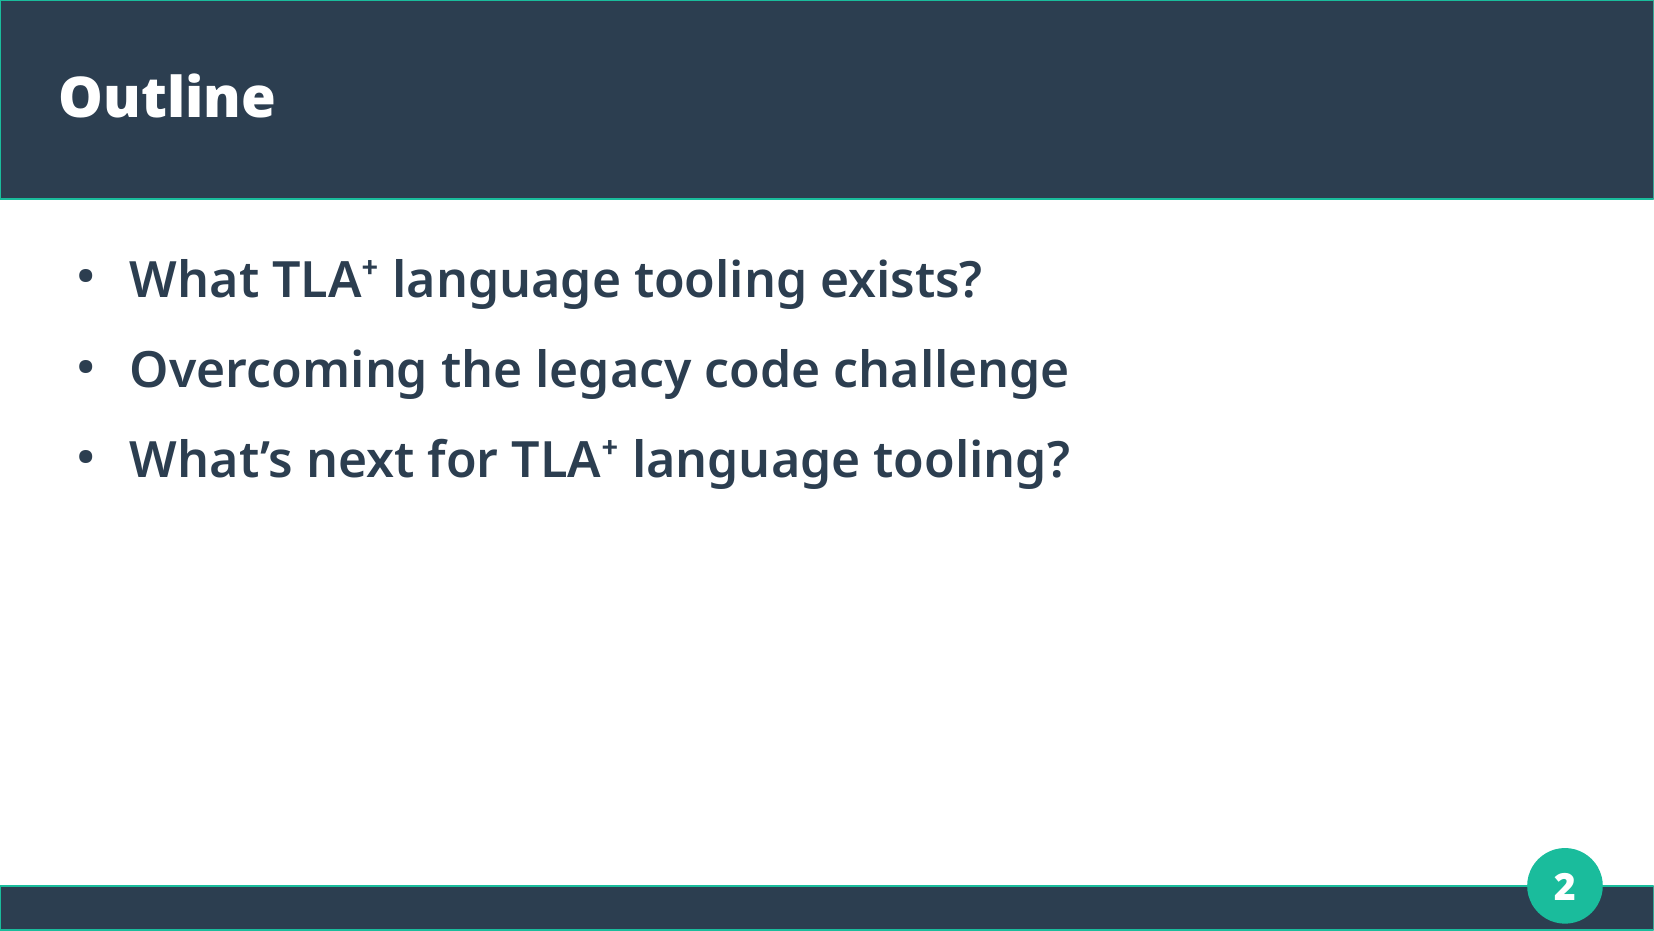

# Outline
What TLA⁺ language tooling exists?
Overcoming the legacy code challenge
What’s next for TLA⁺ language tooling?
2